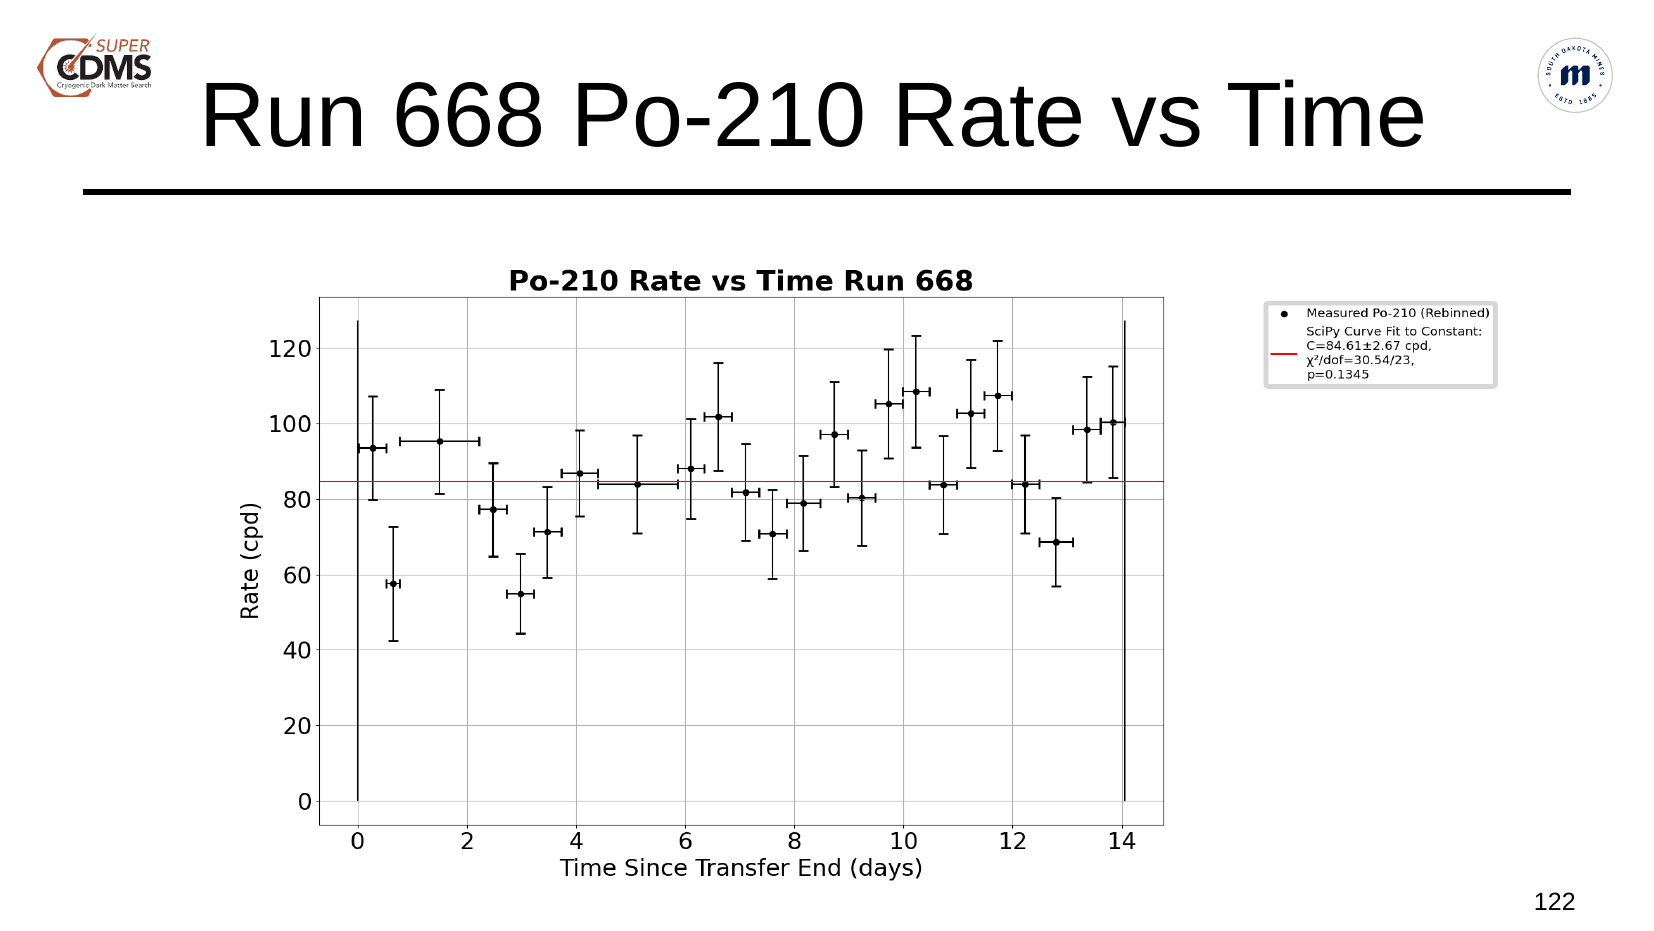

# Run 668 Po-210 Rate vs Time